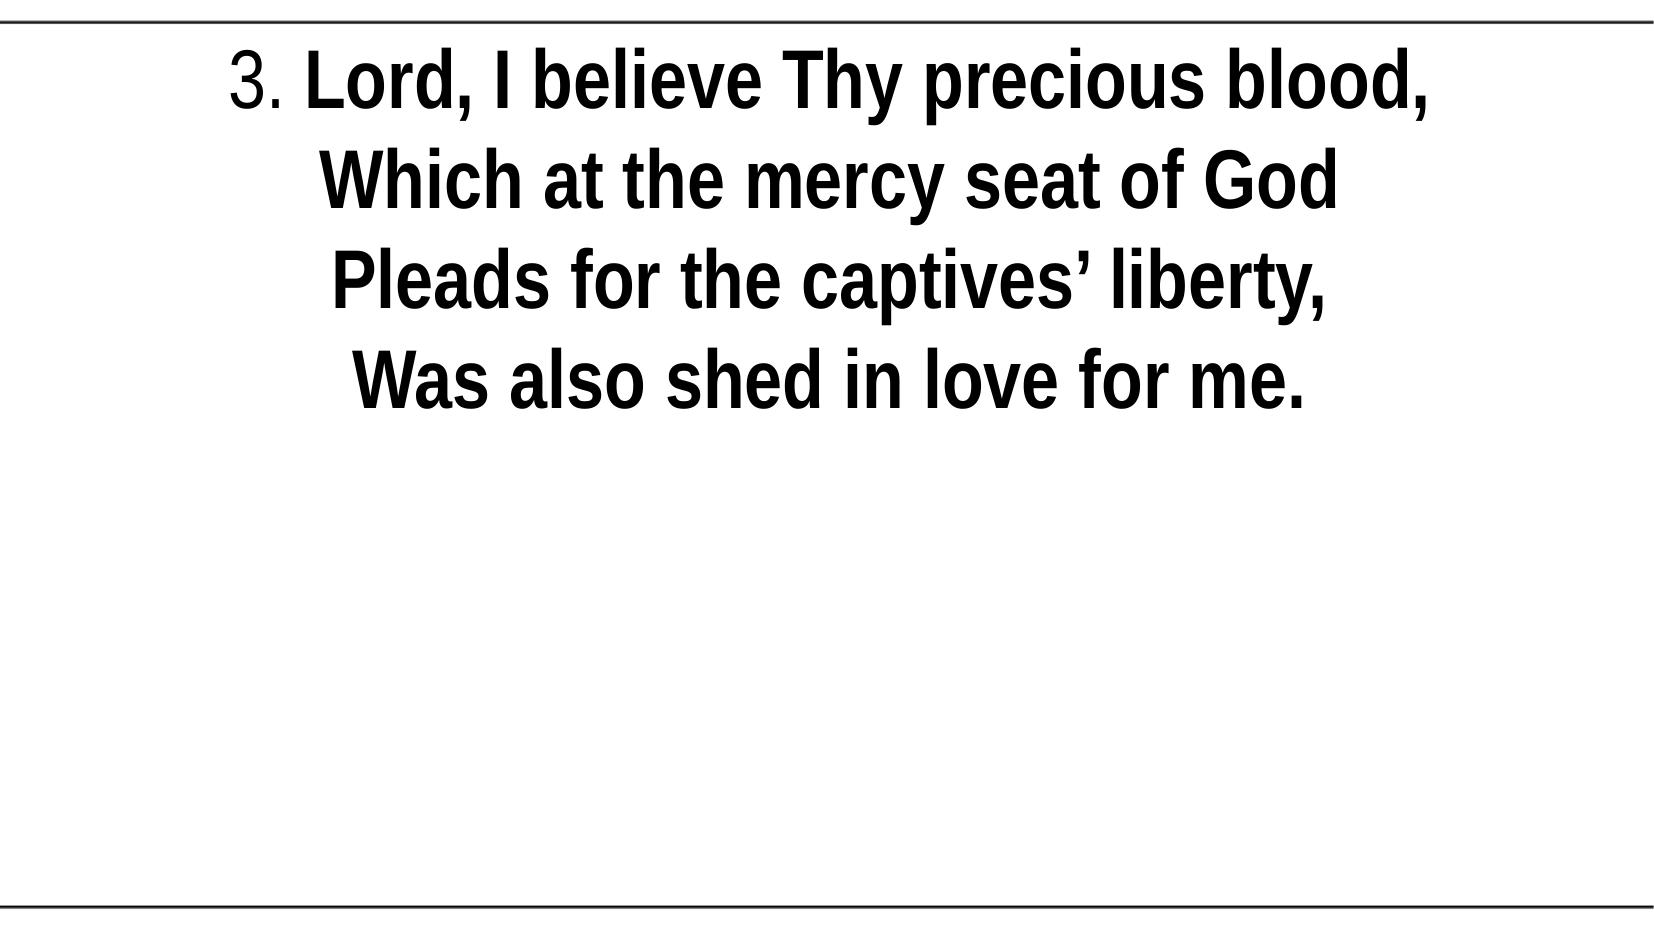

3. Lord, I believe Thy precious blood,
Which at the mercy seat of God
Pleads for the captives’ liberty,
Was also shed in love for me.